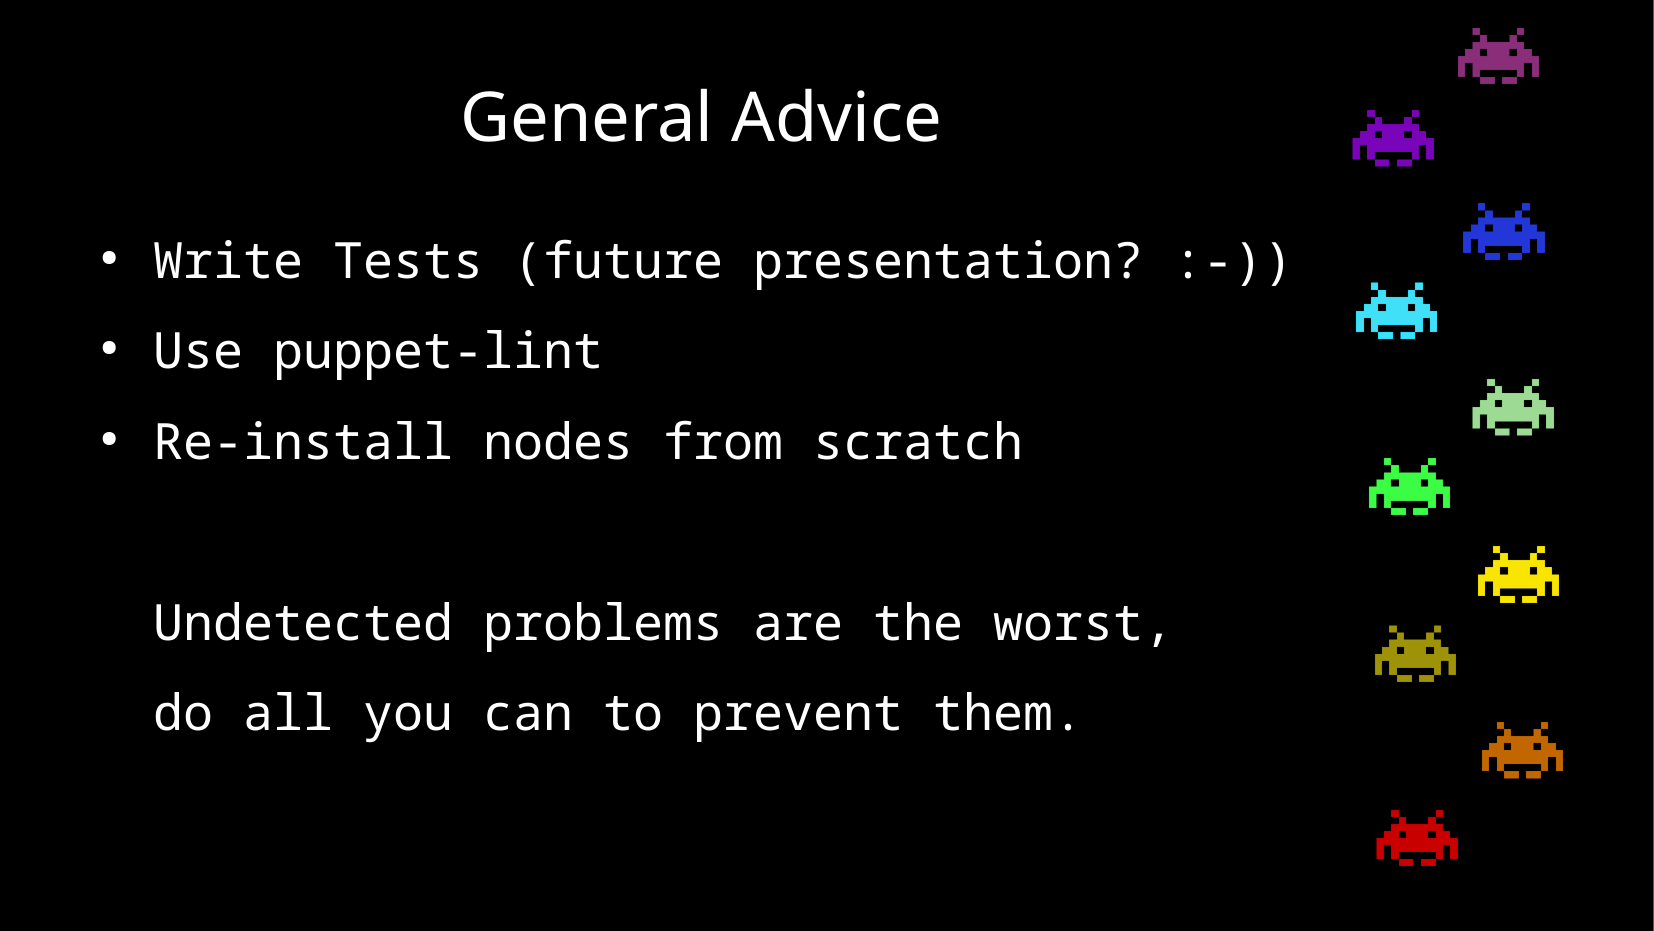

# General Advice
Write Tests (future presentation? :-))
Use puppet-lint
Re-install nodes from scratch
Undetected problems are the worst,
do all you can to prevent them.